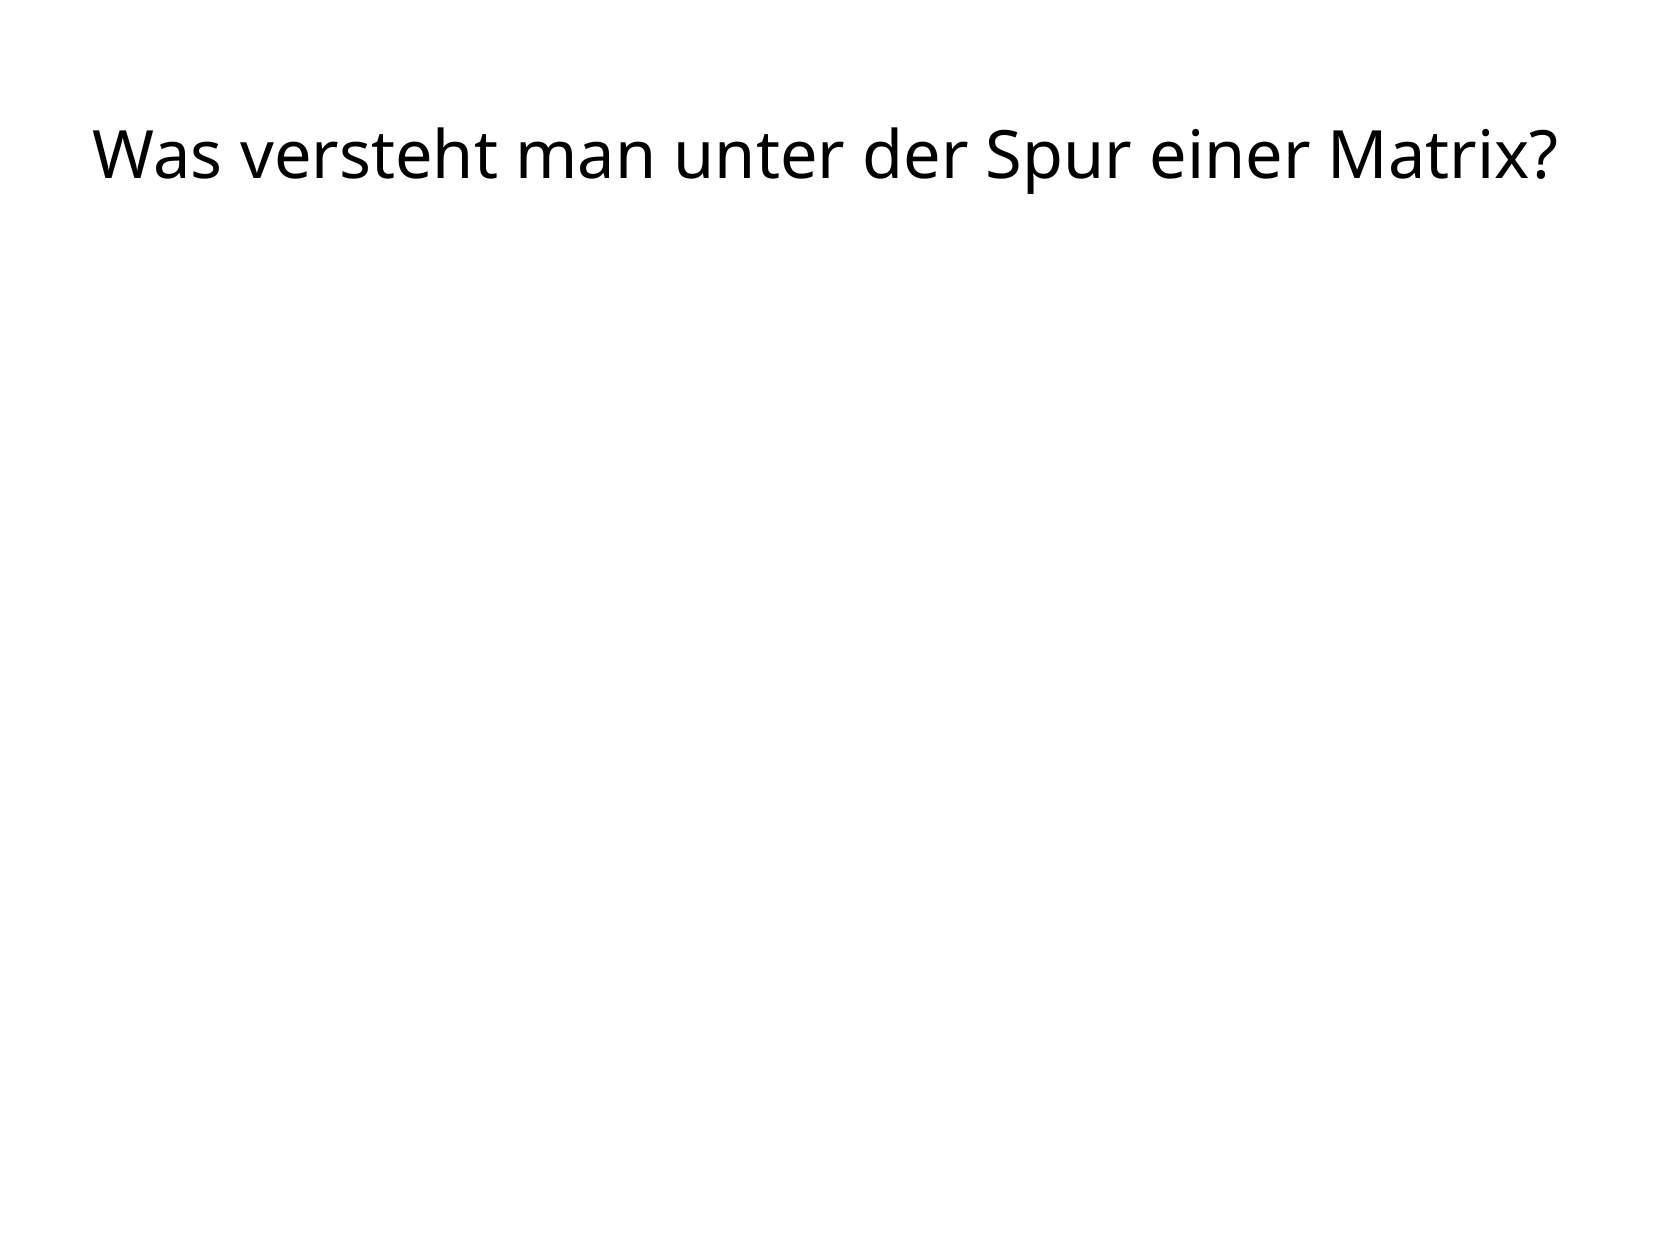

# Was versteht man unter der Spur einer Matrix?